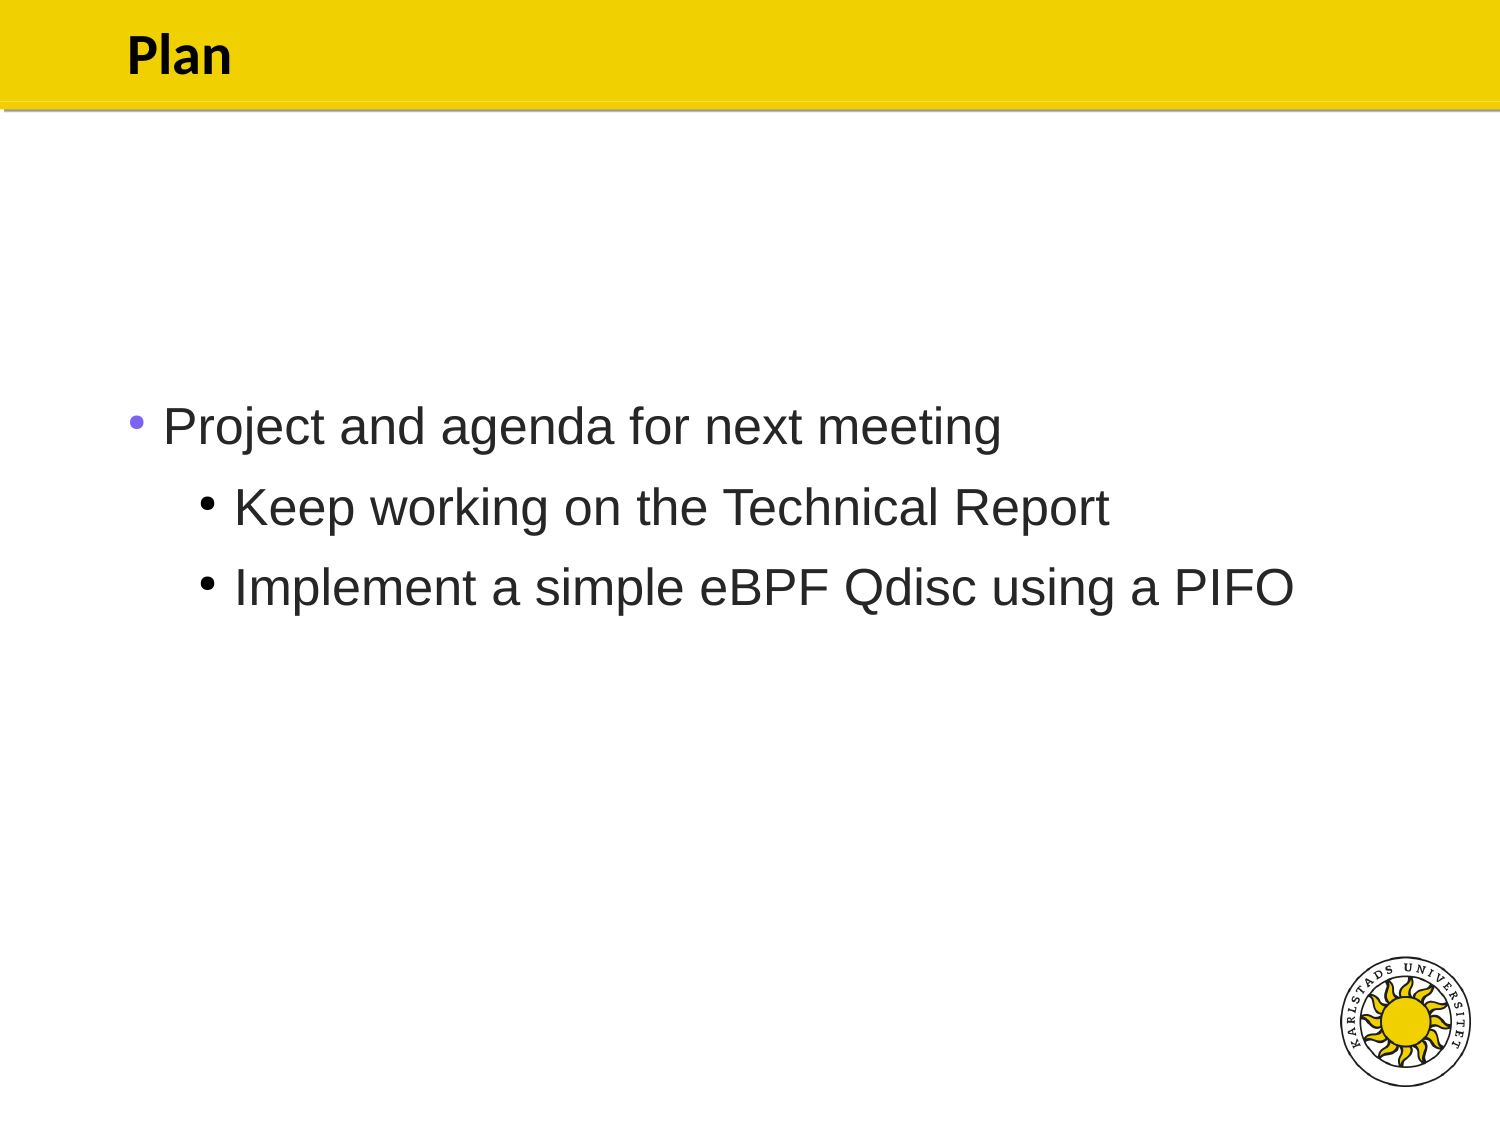

# Plan
Project and agenda for next meeting
Keep working on the Technical Report
Implement a simple eBPF Qdisc using a PIFO